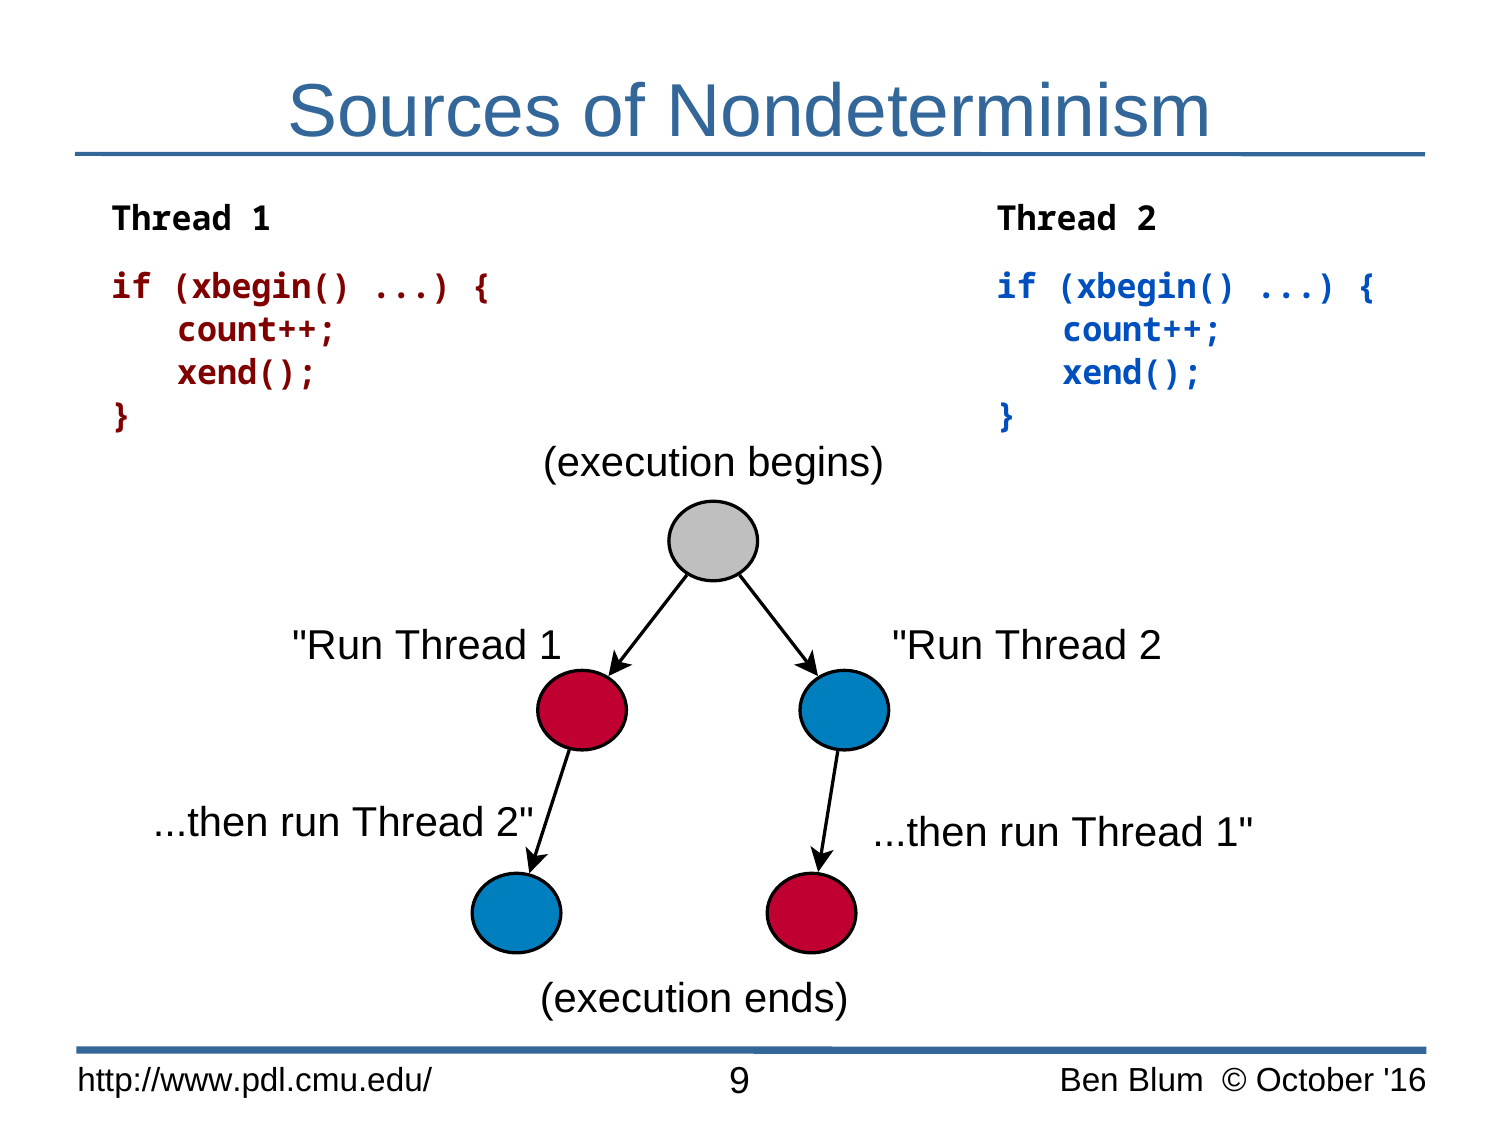

# Sources of Nondeterminism
(execution begins)
"Run Thread 1
"Run Thread 2
...then run Thread 2"
...then run Thread 1"
(execution ends)
9